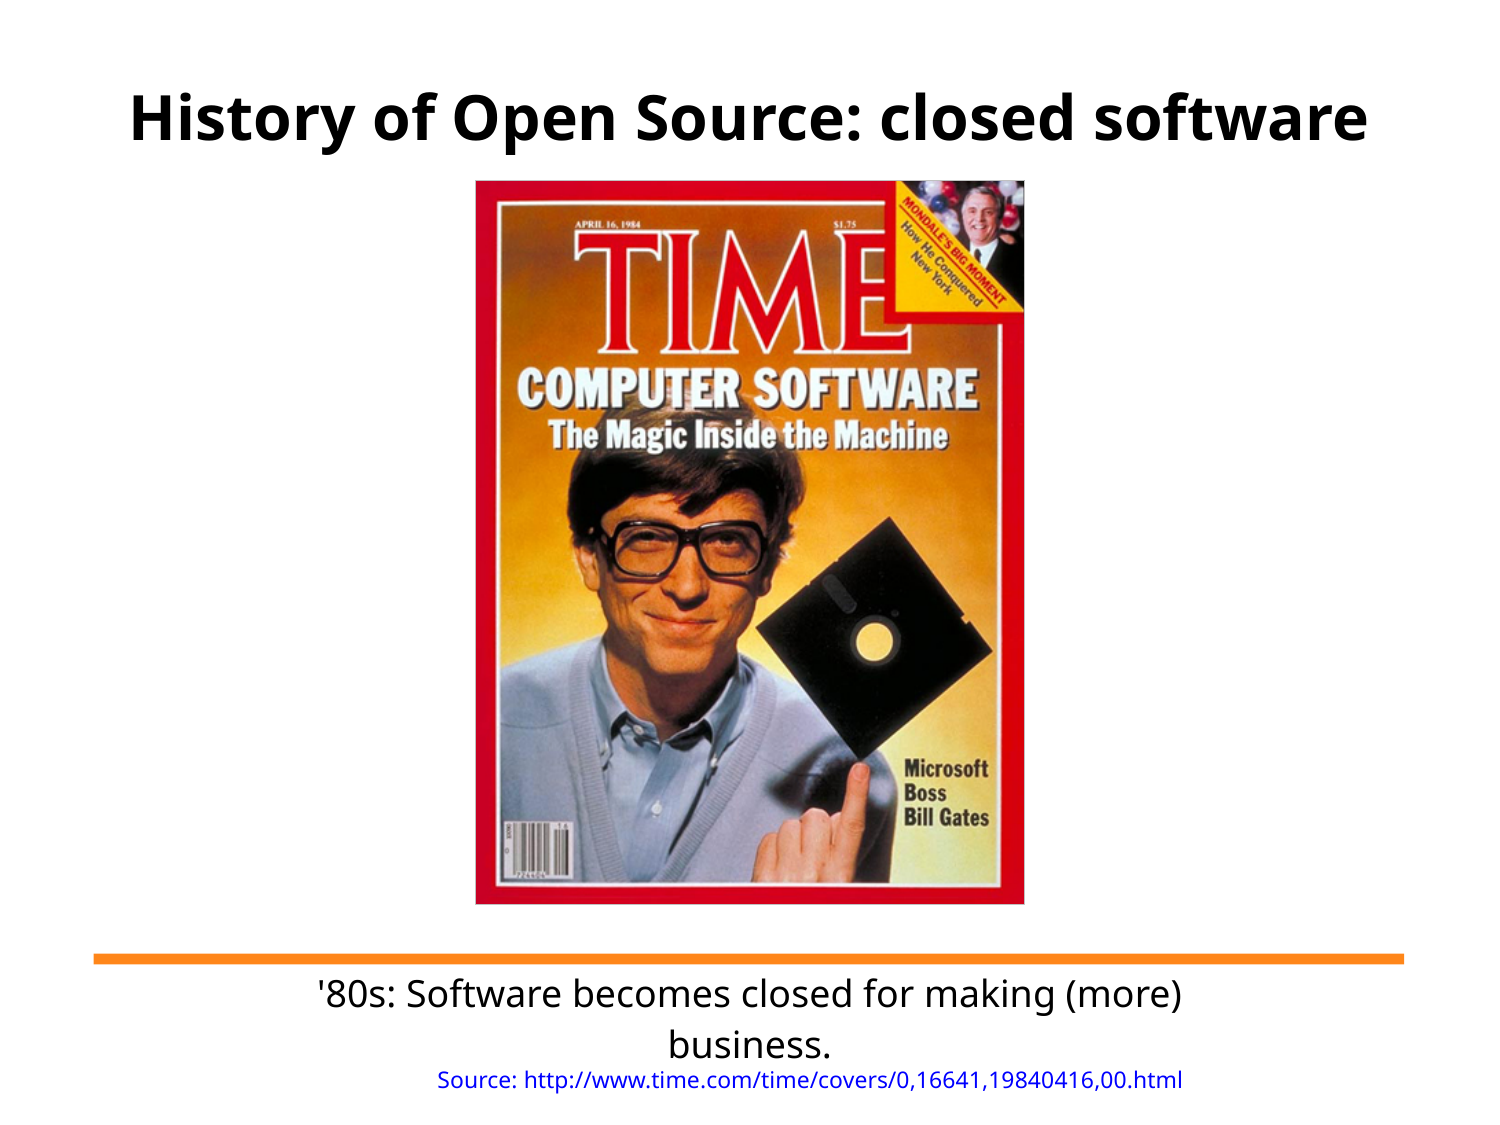

# History of Open Source: closed software
'80s: Software becomes closed for making (more) business.
Source: http://www.time.com/time/covers/0,16641,19840416,00.html